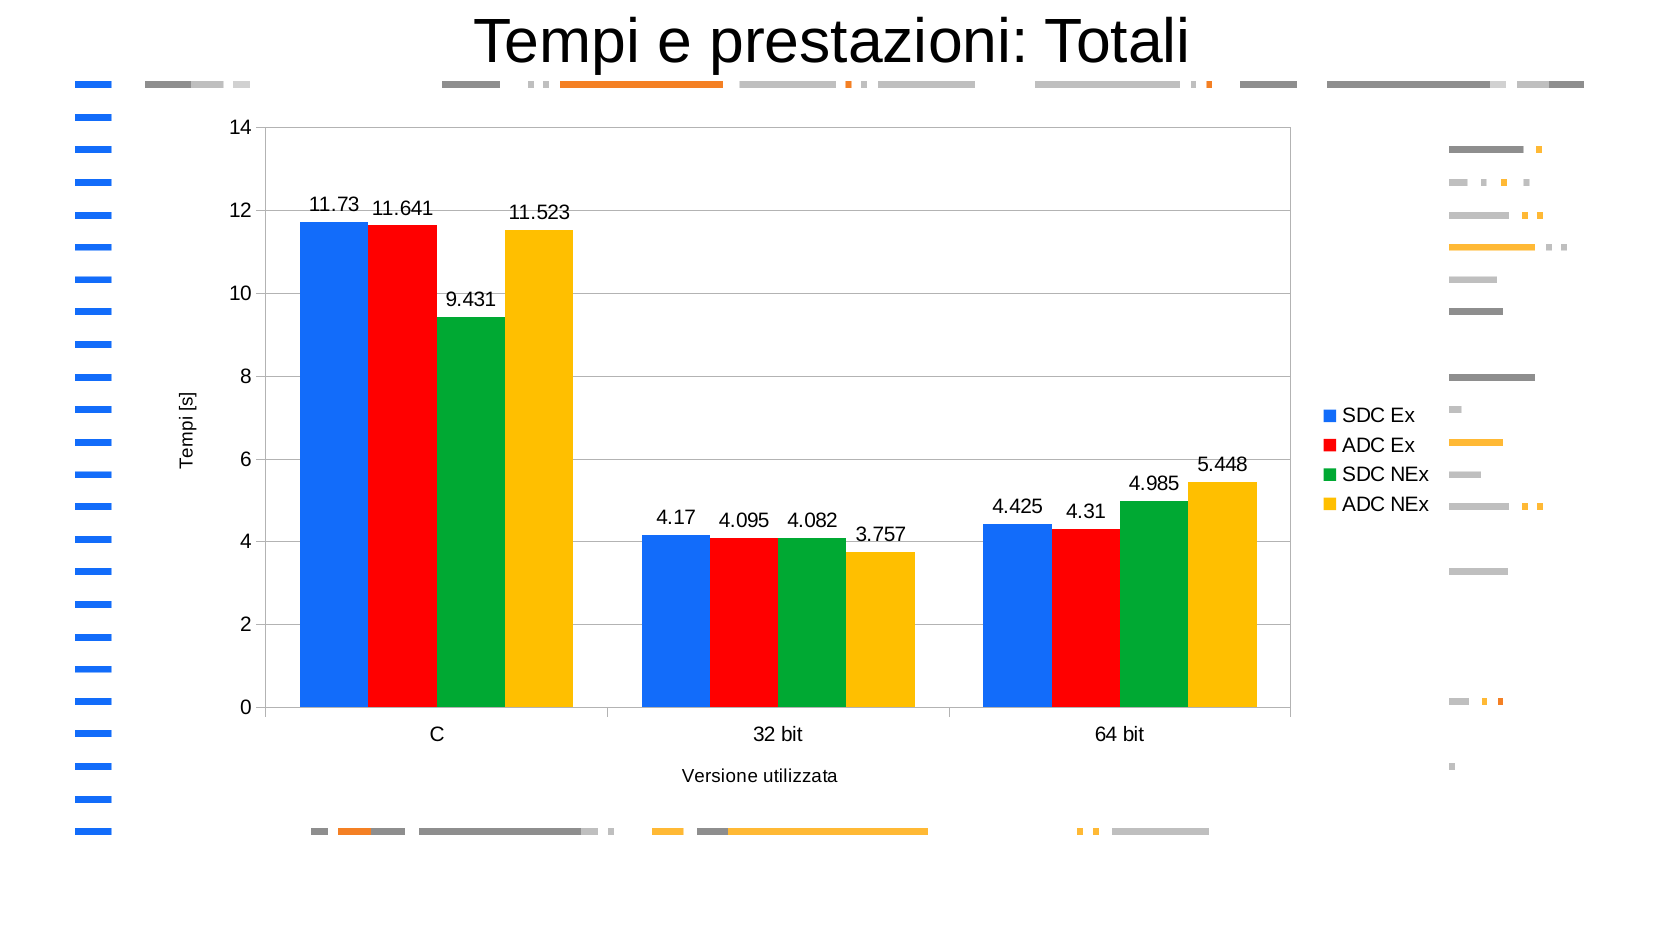

# Tempi e prestazioni: Totali
### Chart
| Category | SDC Ex | ADC Ex | SDC NEx | ADC NEx |
|---|---|---|---|---|
| C | 11.73 | 11.641 | 9.431 | 11.523 |
| 32 bit | 4.17 | 4.095 | 4.082 | 3.757 |
| 64 bit | 4.425 | 4.31 | 4.985 | 5.448 |